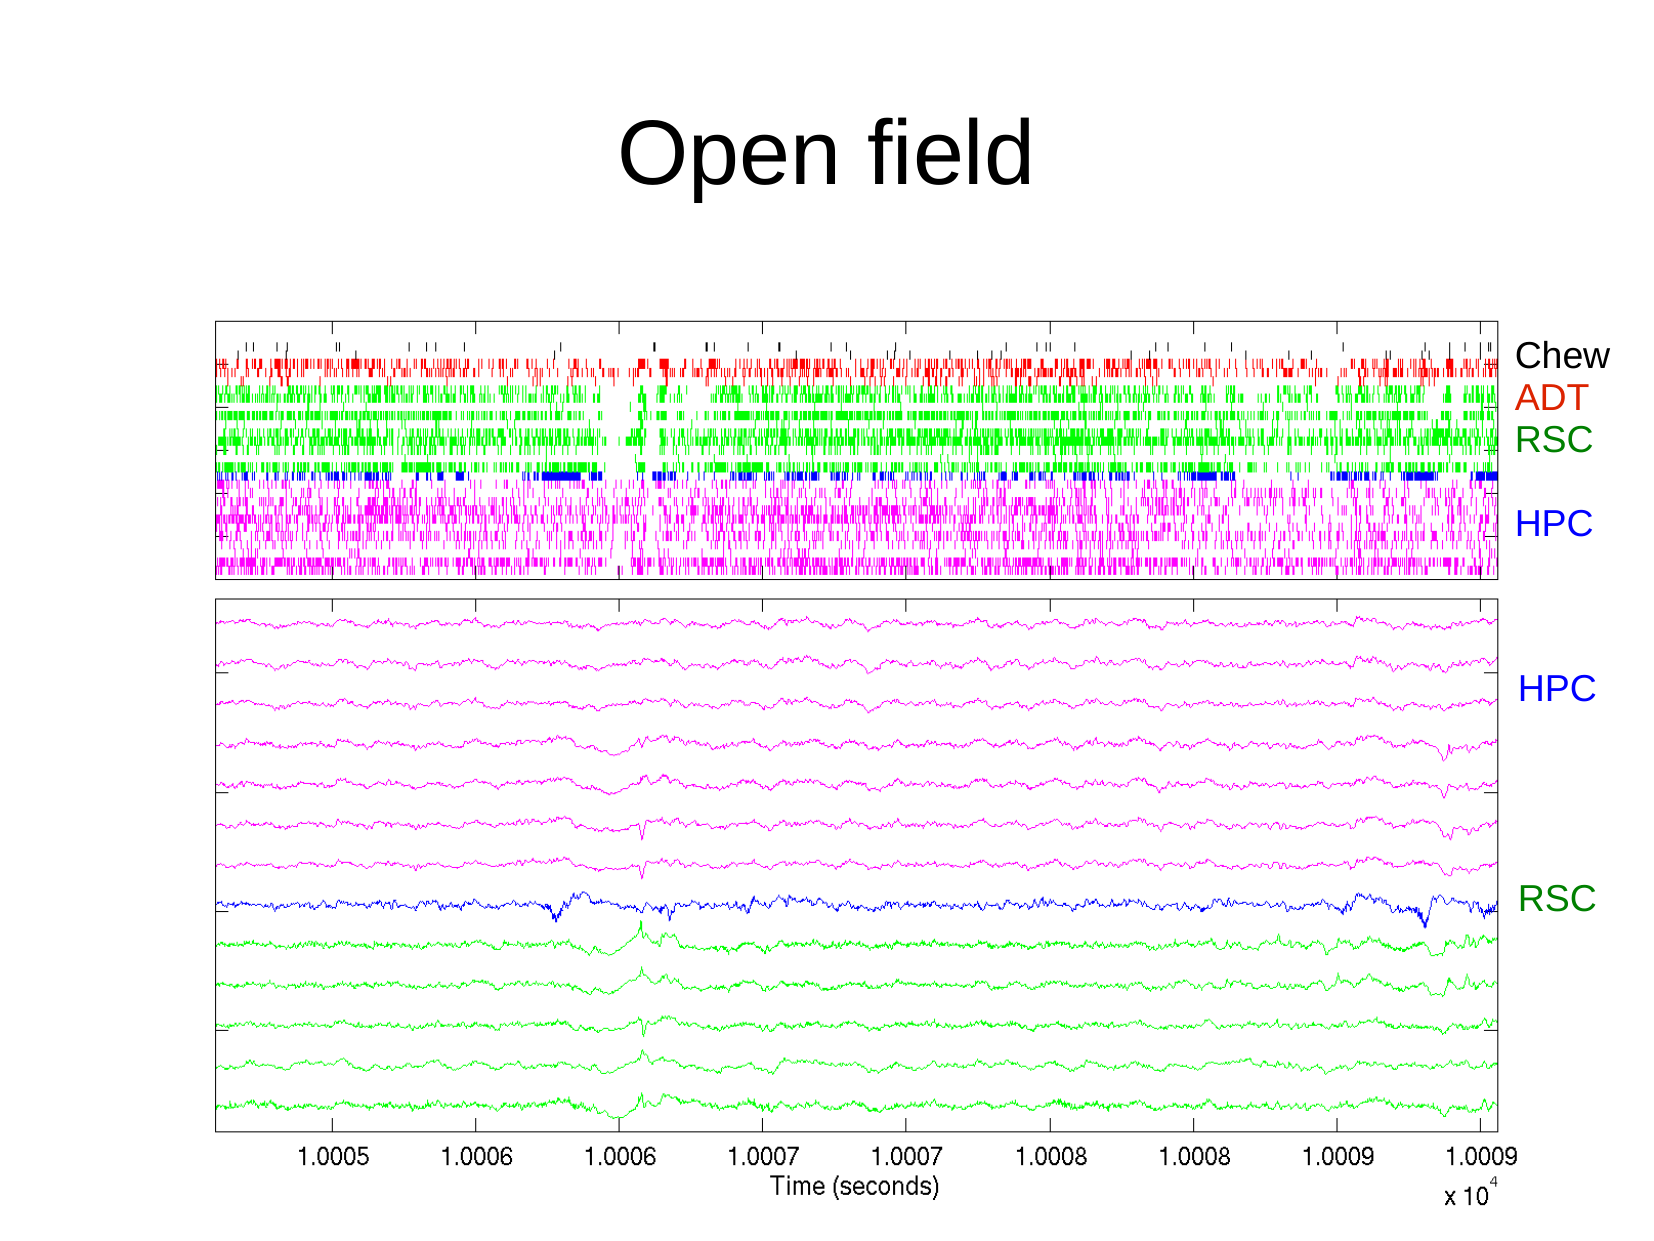

# Open field
Chew
ADT
RSC
HPC
HPC
RSC